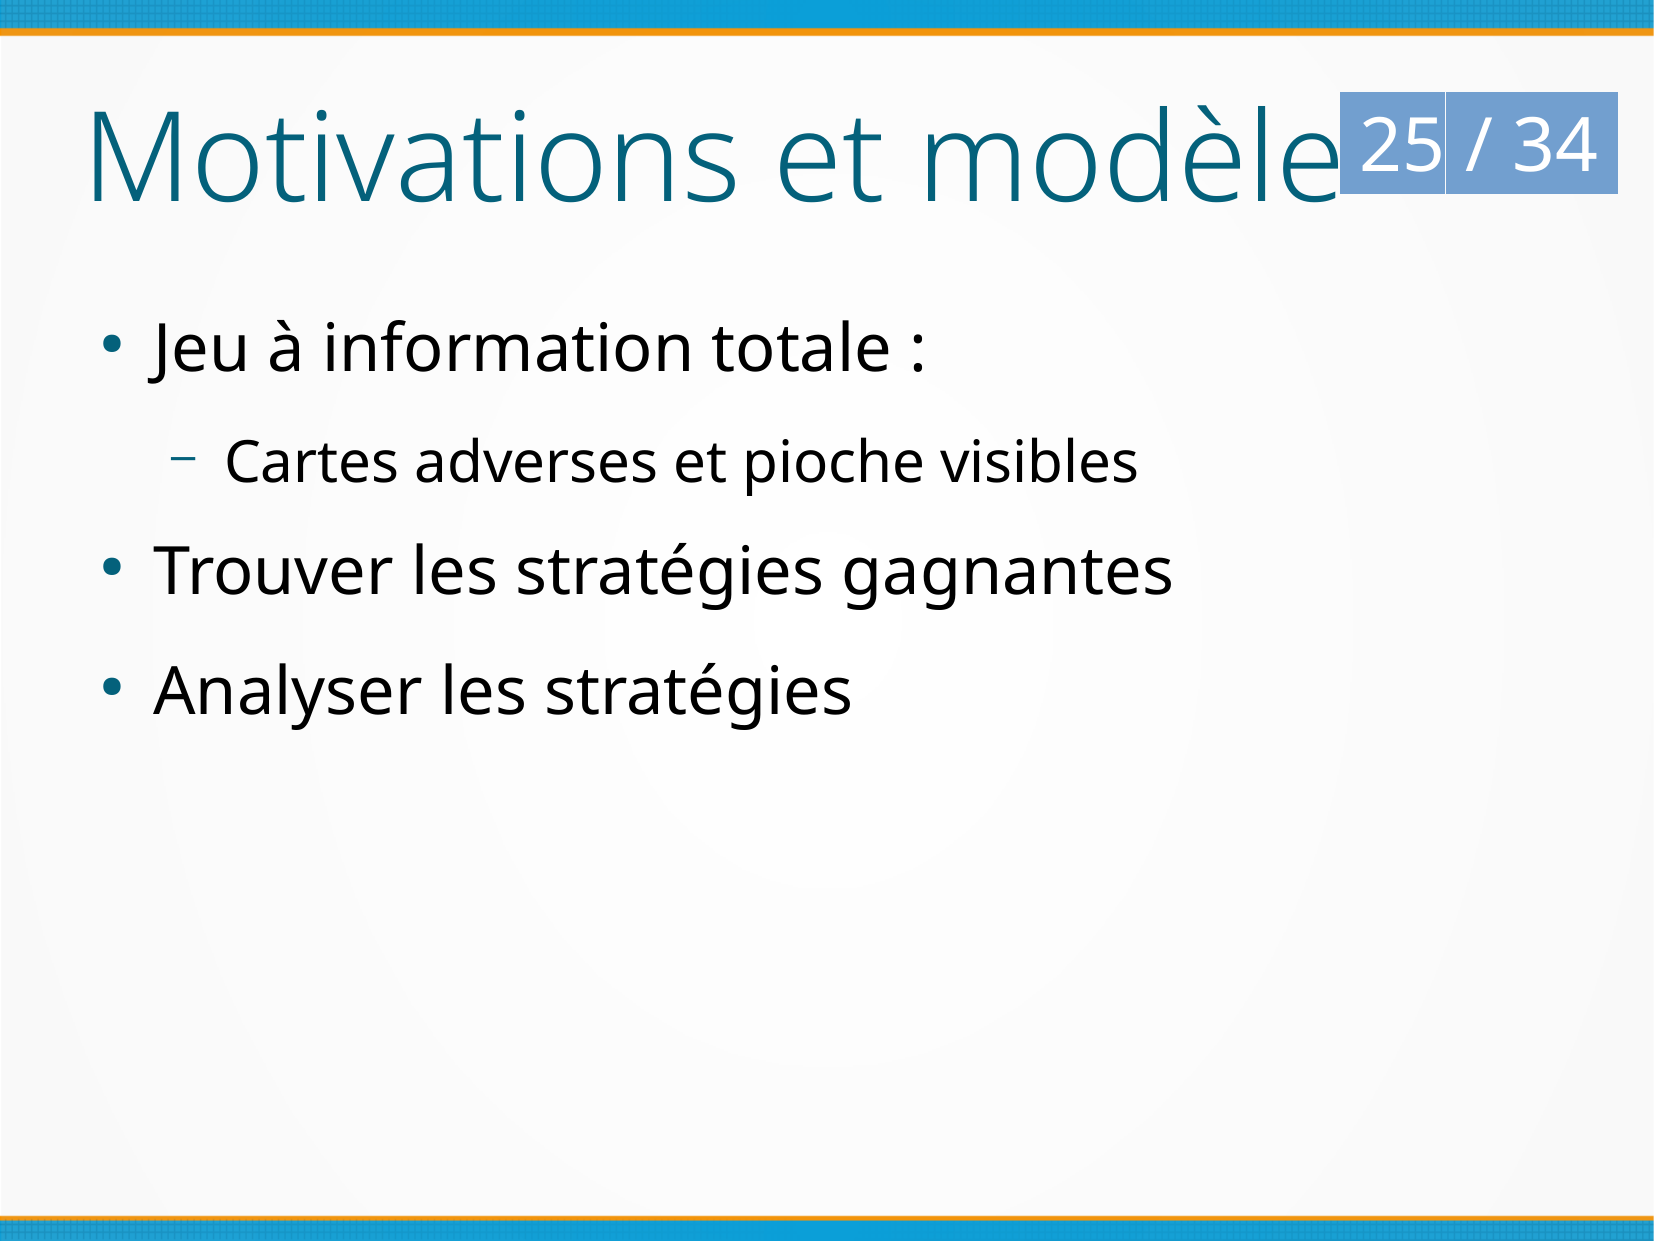

# Motivations et modèle
25
Jeu à information totale :
Cartes adverses et pioche visibles
Trouver les stratégies gagnantes
Analyser les stratégies